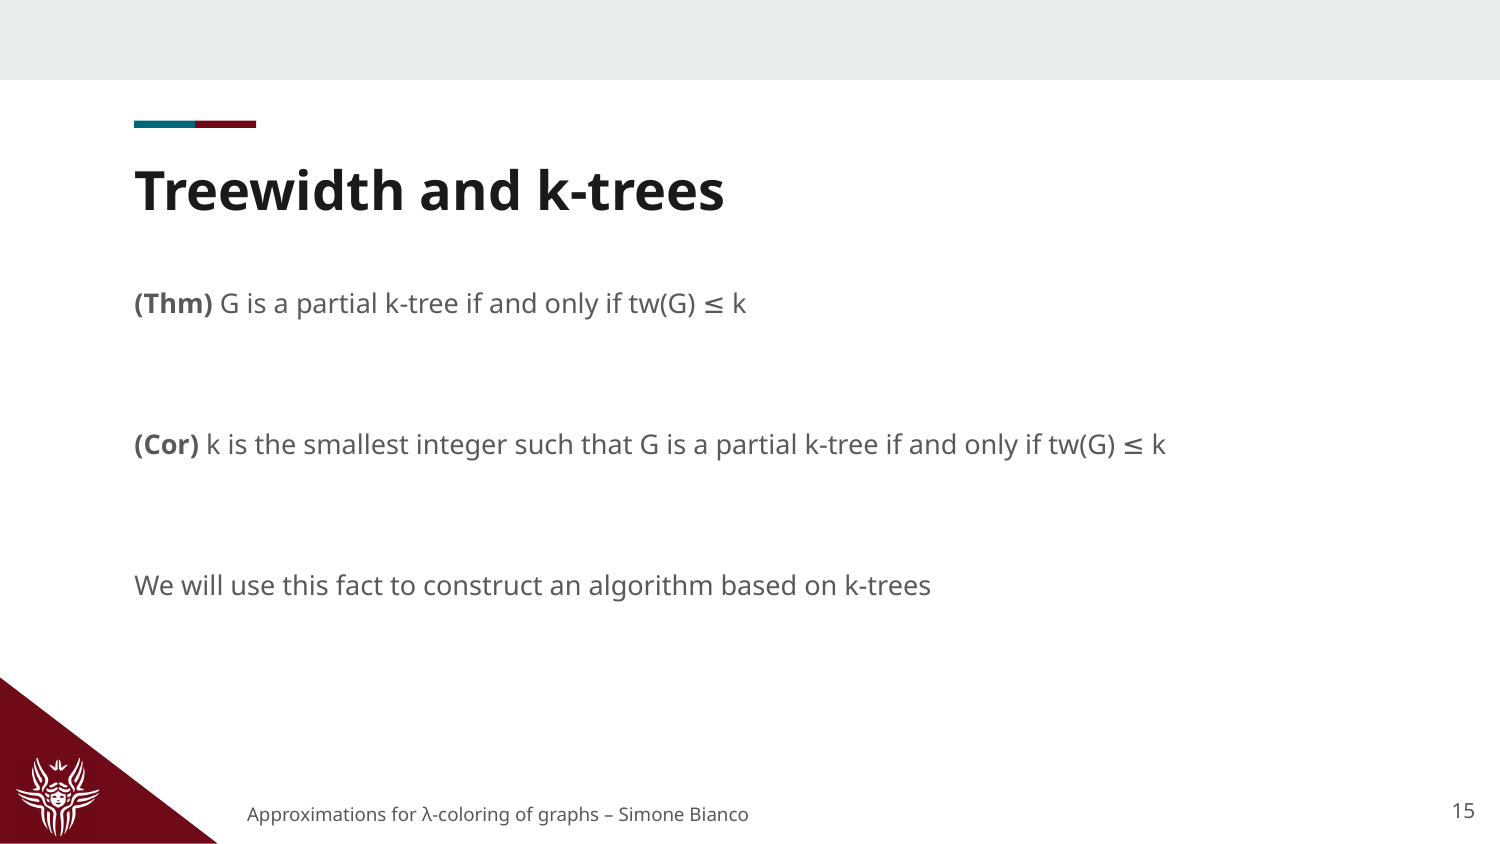

# Treewidth and k-trees
(Thm) G is a partial k-tree if and only if tw(G) ≤ k
(Cor) k is the smallest integer such that G is a partial k-tree if and only if tw(G) ≤ k
We will use this fact to construct an algorithm based on k-trees
Approximations for λ-coloring of graphs – Simone Bianco